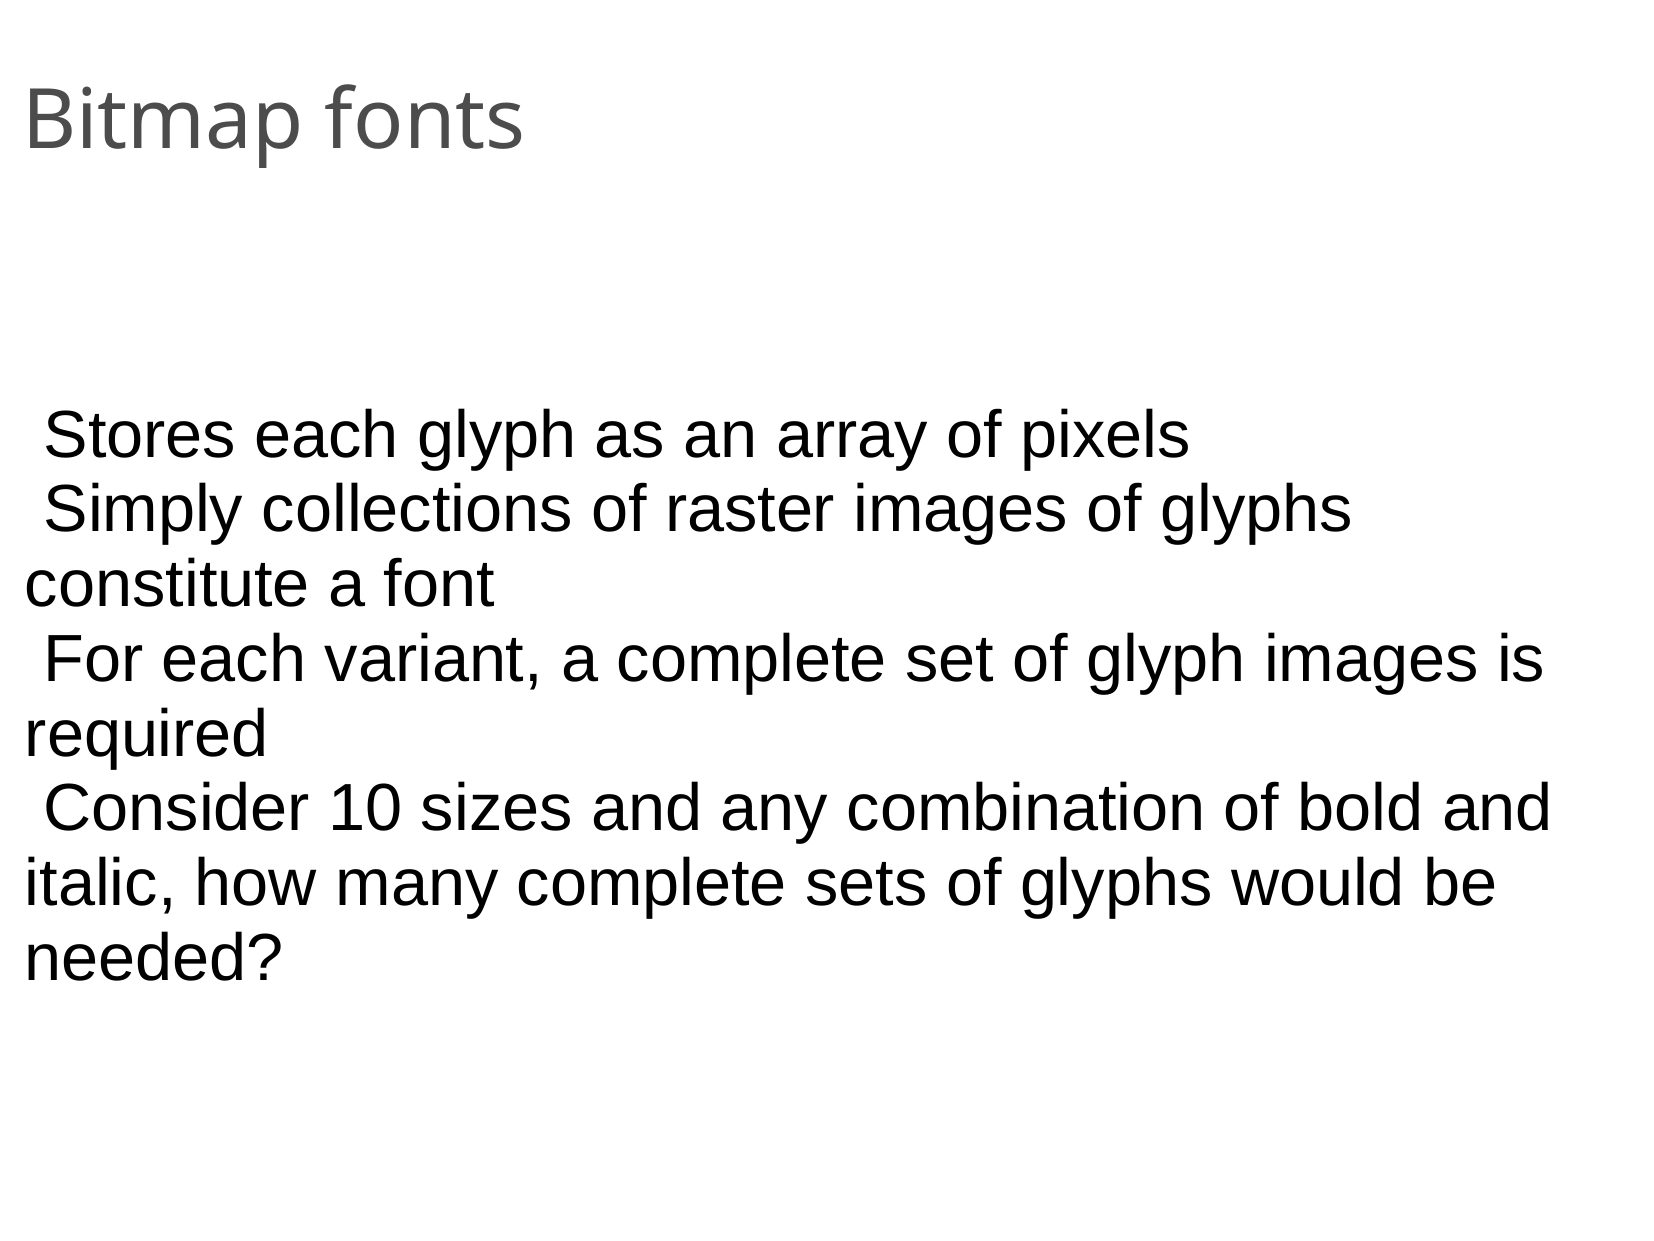

# Bitmap fonts
 Stores each glyph as an array of pixels
 Simply collections of raster images of glyphs constitute a font
 For each variant, a complete set of glyph images is required
 Consider 10 sizes and any combination of bold and italic, how many complete sets of glyphs would be needed?